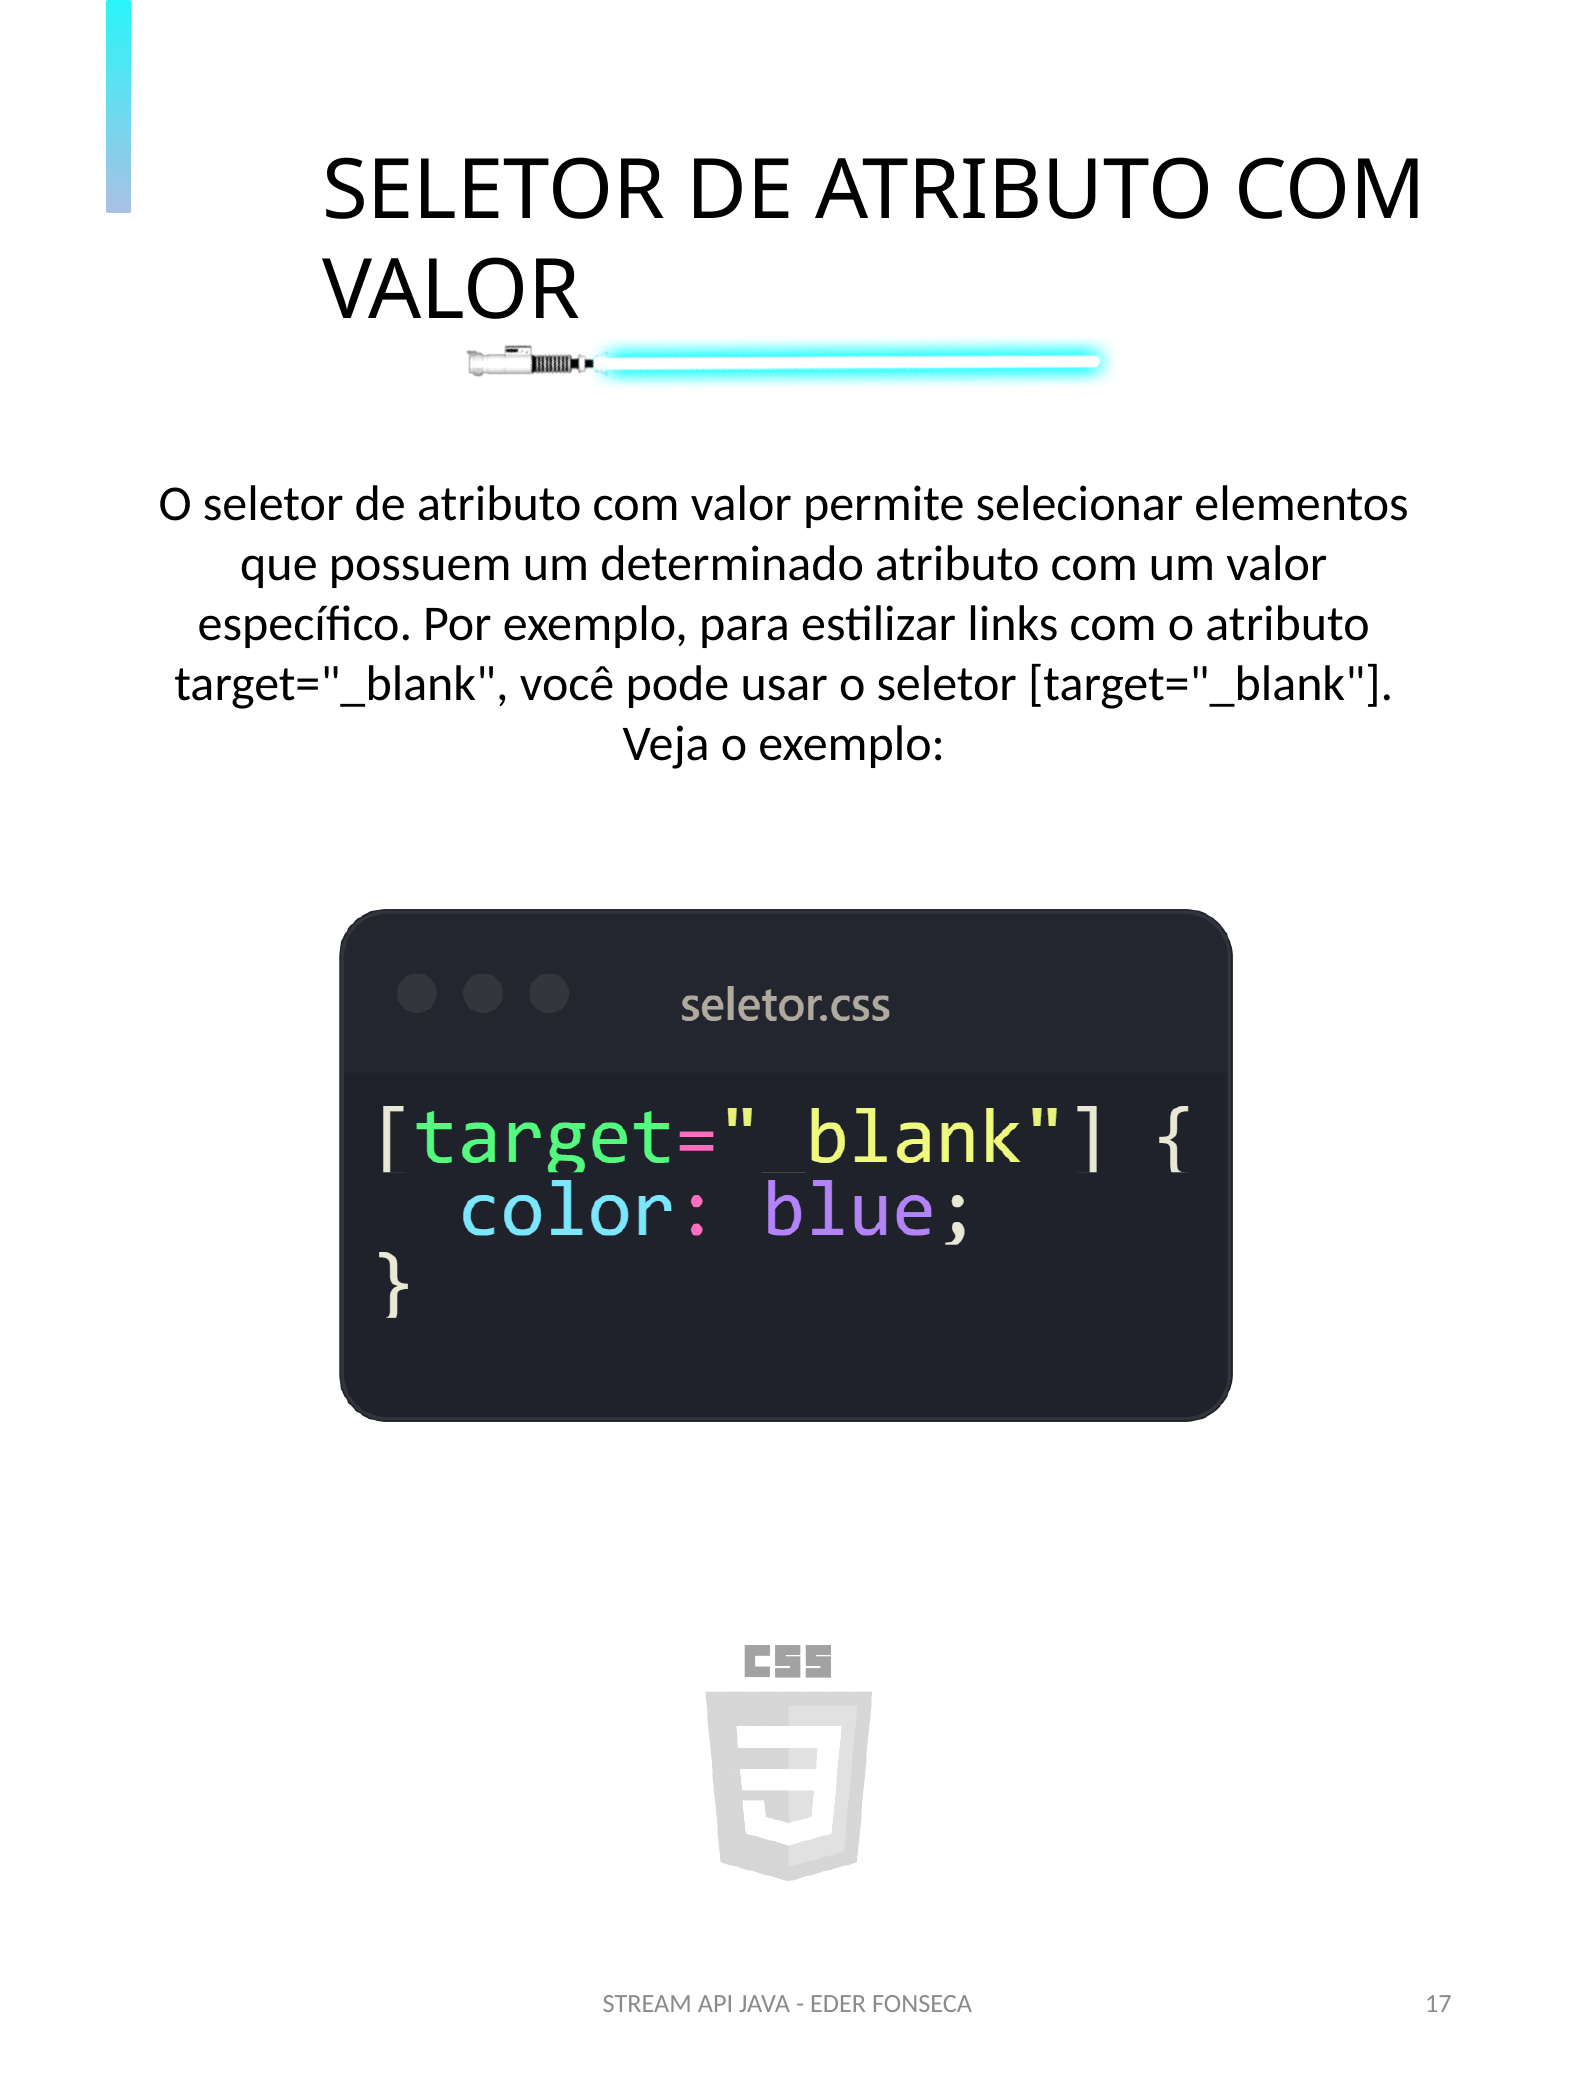

SELETOR DE ATRIBUTO COM VALOR
O seletor de atributo com valor permite selecionar elementos que possuem um determinado atributo com um valor específico. Por exemplo, para estilizar links com o atributo target="_blank", você pode usar o seletor [target="_blank"]. Veja o exemplo:
STREAM API JAVA - EDER FONSECA
17